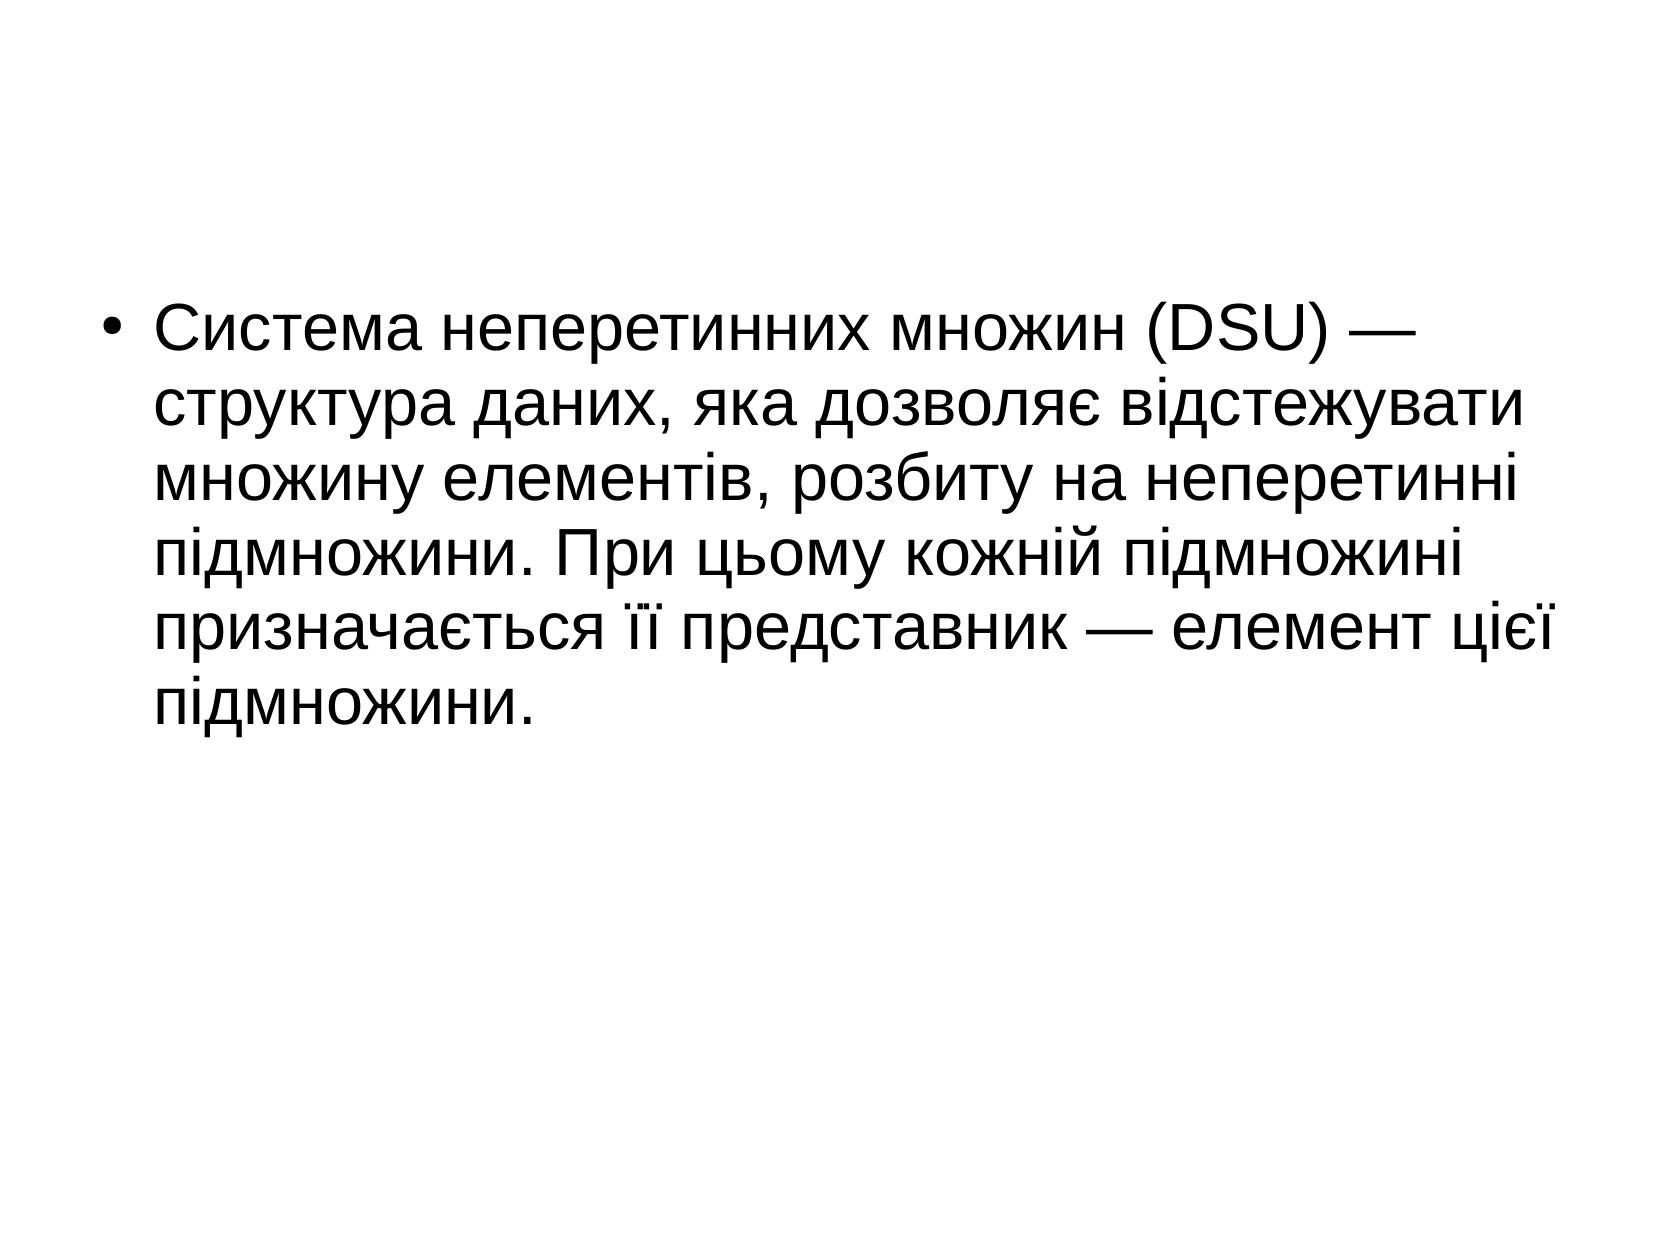

#
Система неперетинних множин (DSU) — структура даних, яка дозволяє відстежувати множину елементів, розбиту на неперетинні підмножини. При цьому кожній підмножині призначається її представник — елемент цієї підмножини.